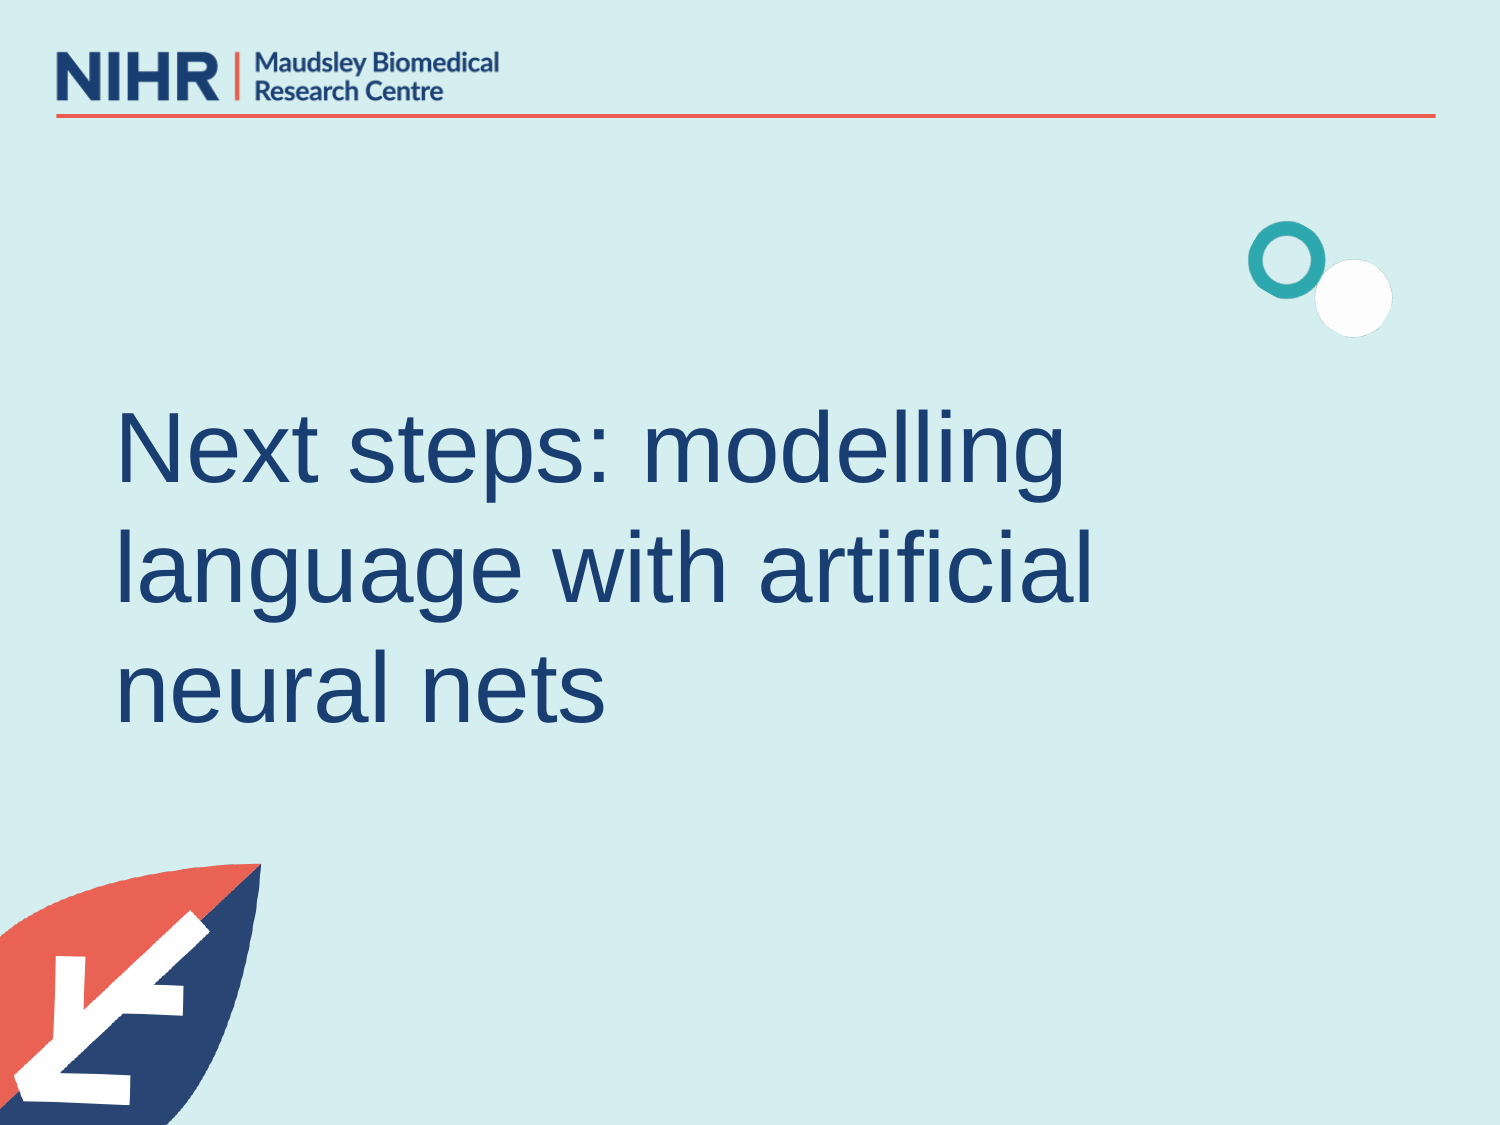

# Next steps: modelling language with artificial neural nets